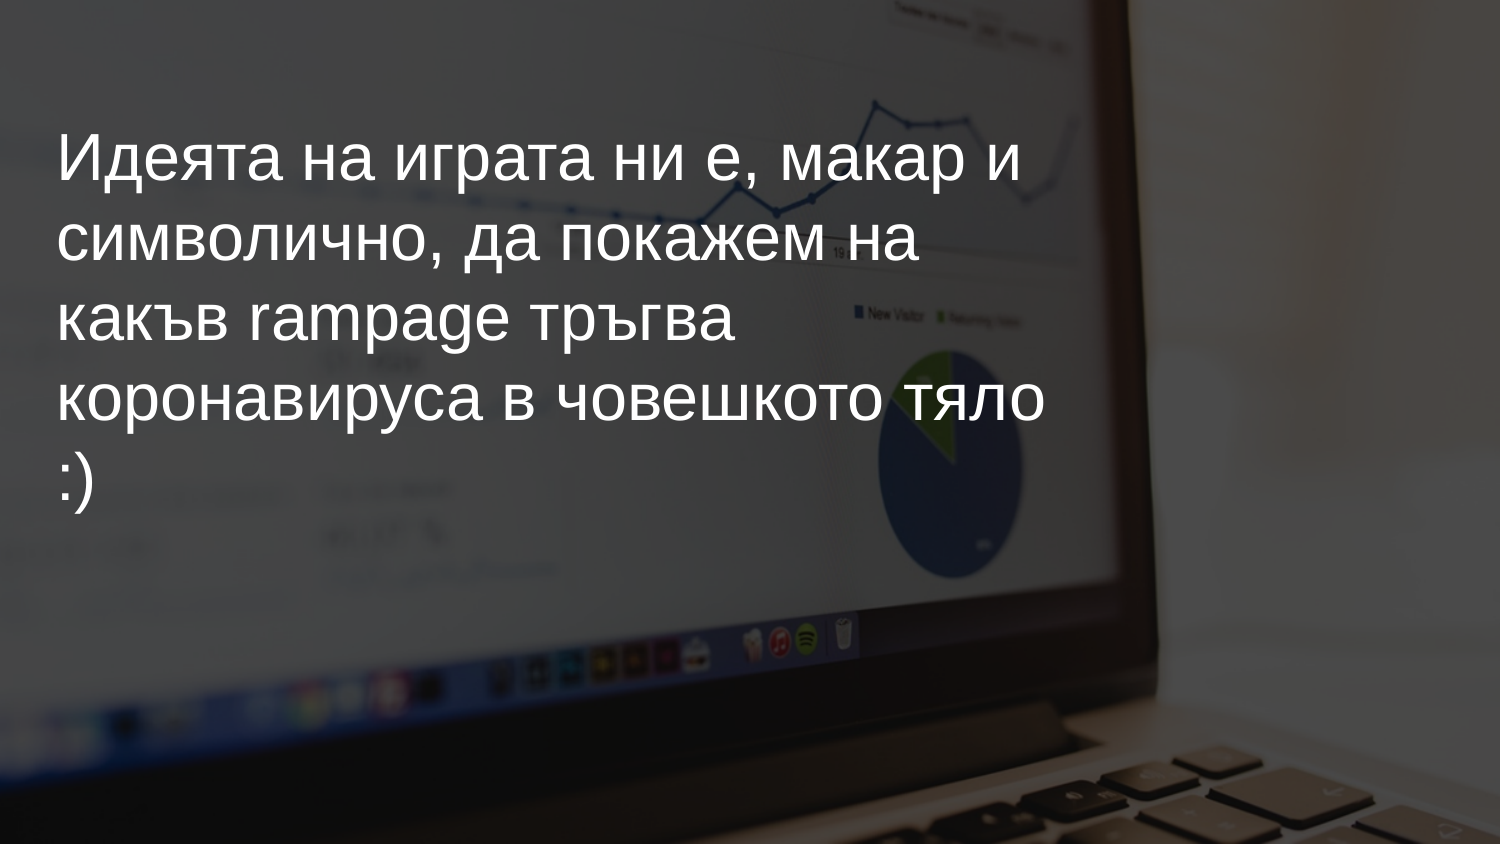

Идеята на играта ни е, макар и символично, да покажем на какъв rampage тръгва коронавируса в човешкото тяло :)